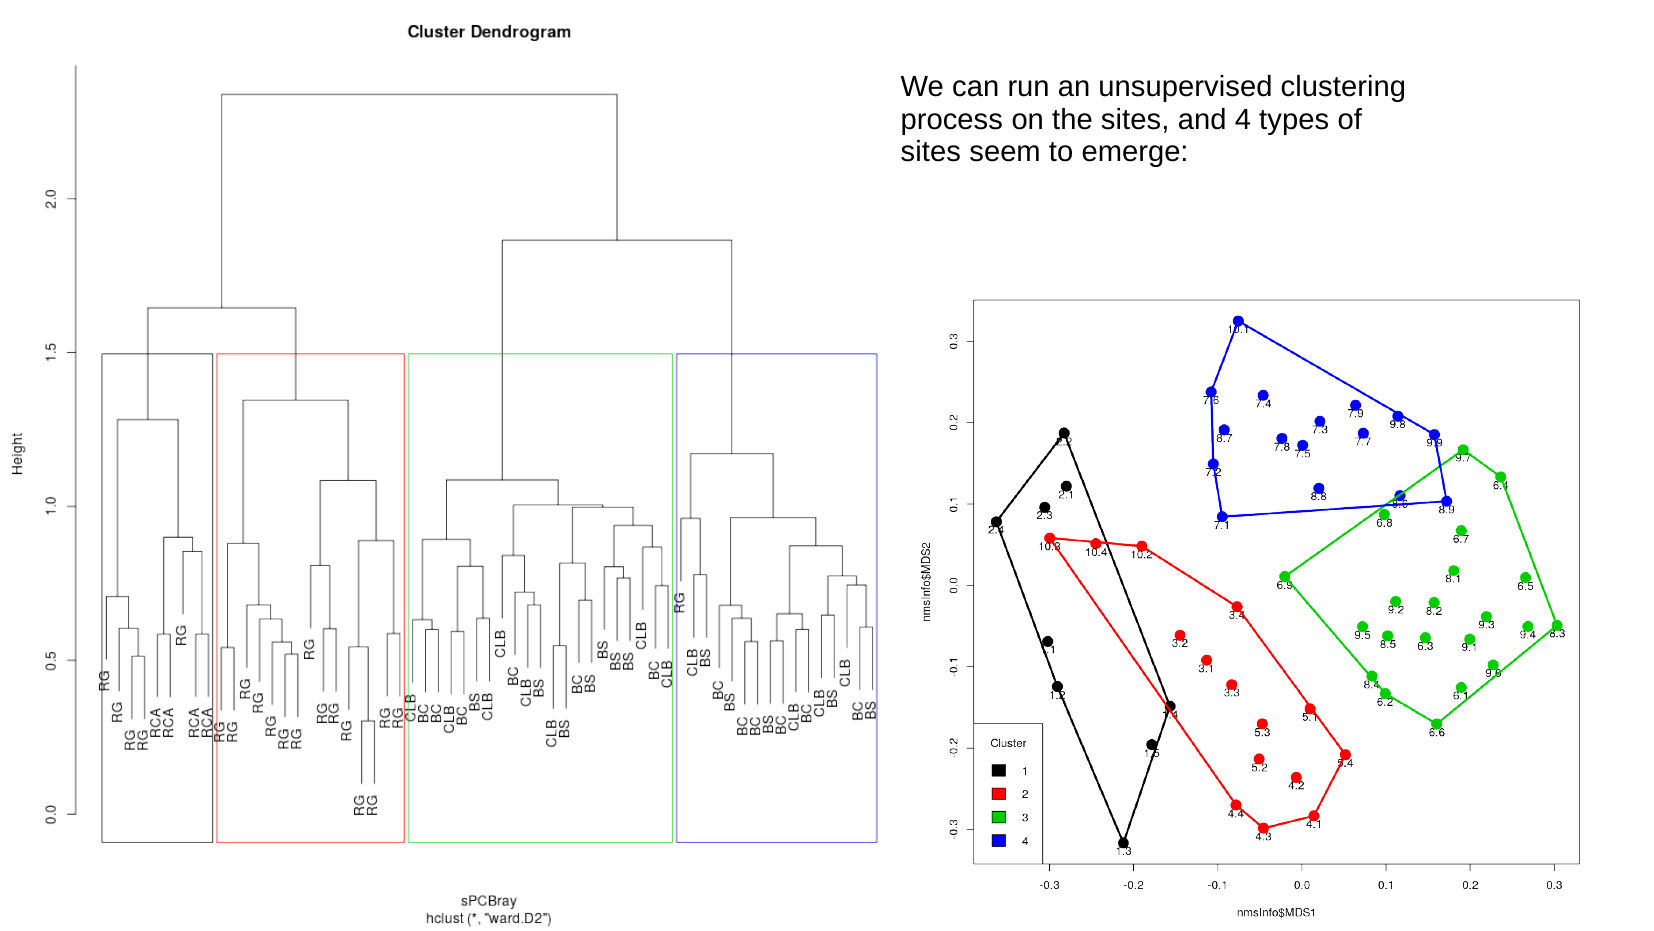

We can run an unsupervised clustering process on the sites, and 4 types of sites seem to emerge: